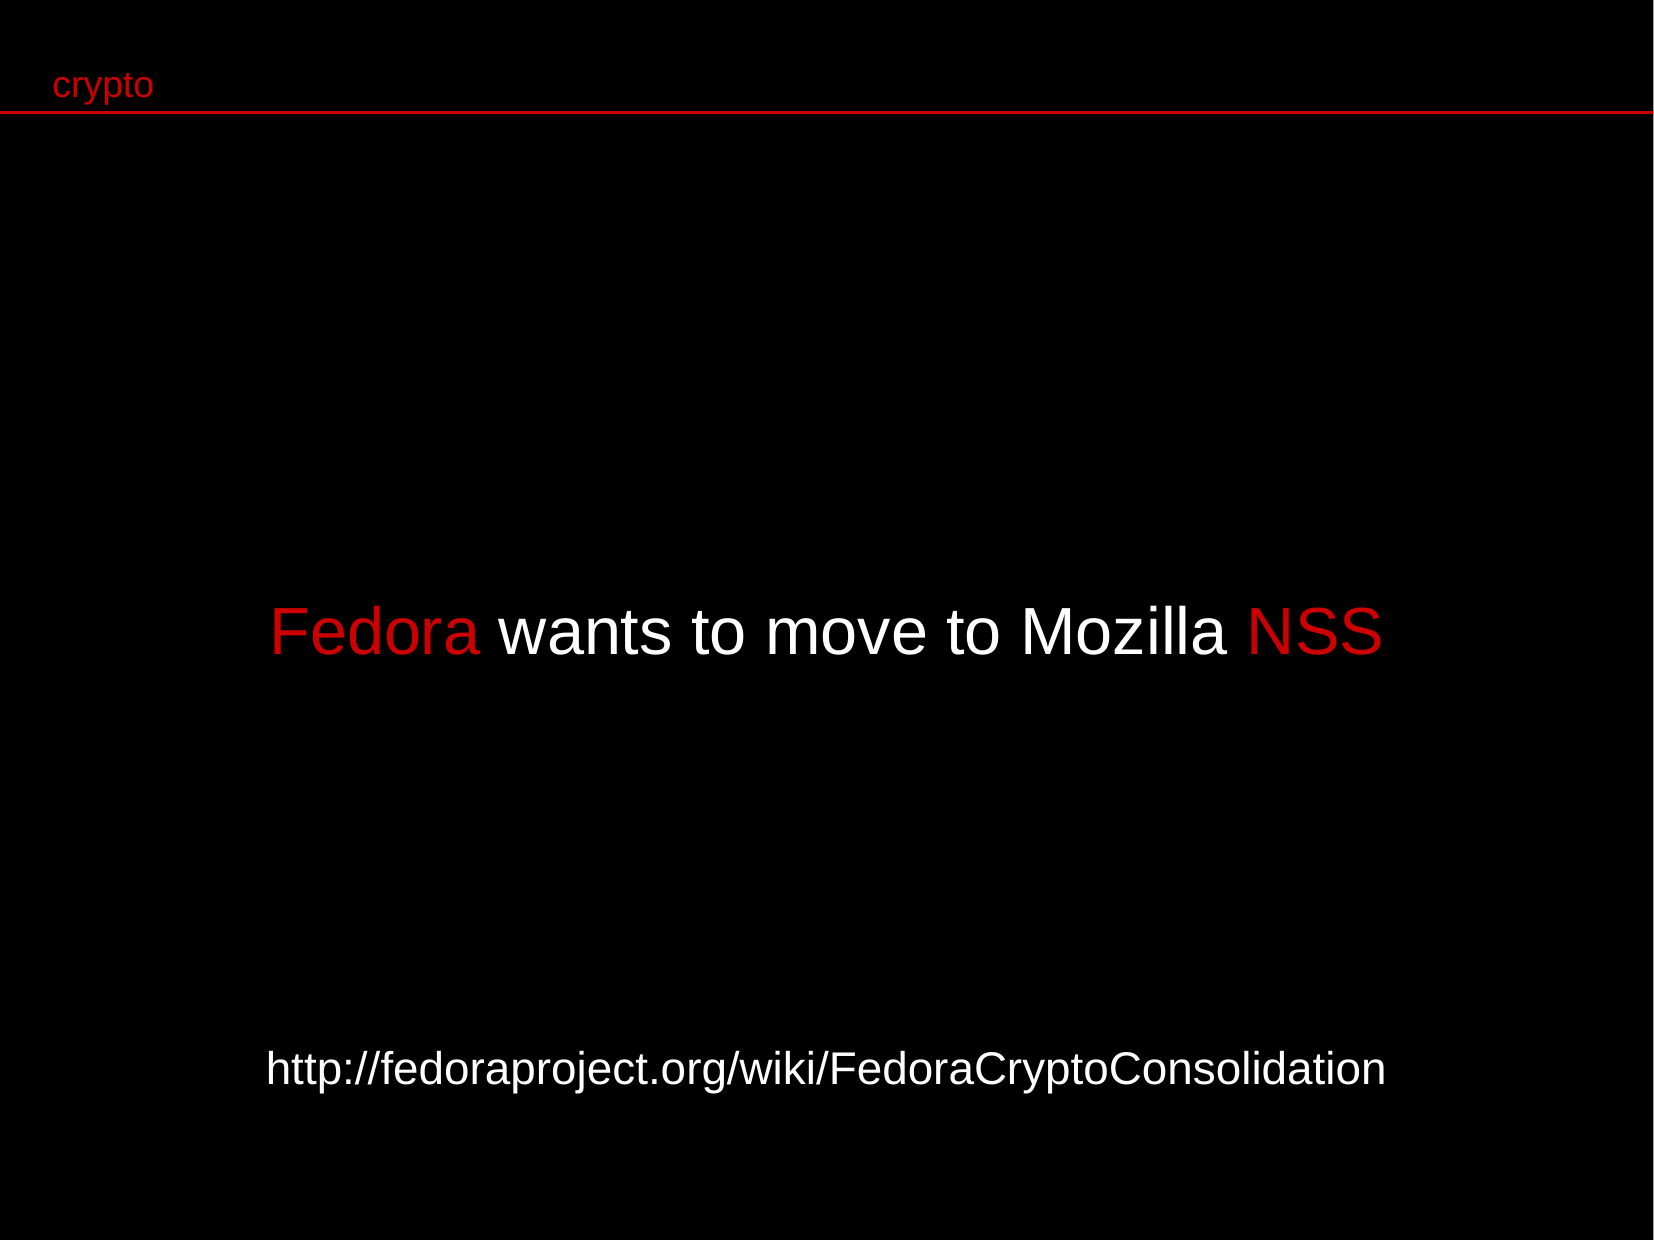

# Fedora wants to move to Mozilla NSS
http://fedoraproject.org/wiki/FedoraCryptoConsolidation
crypto